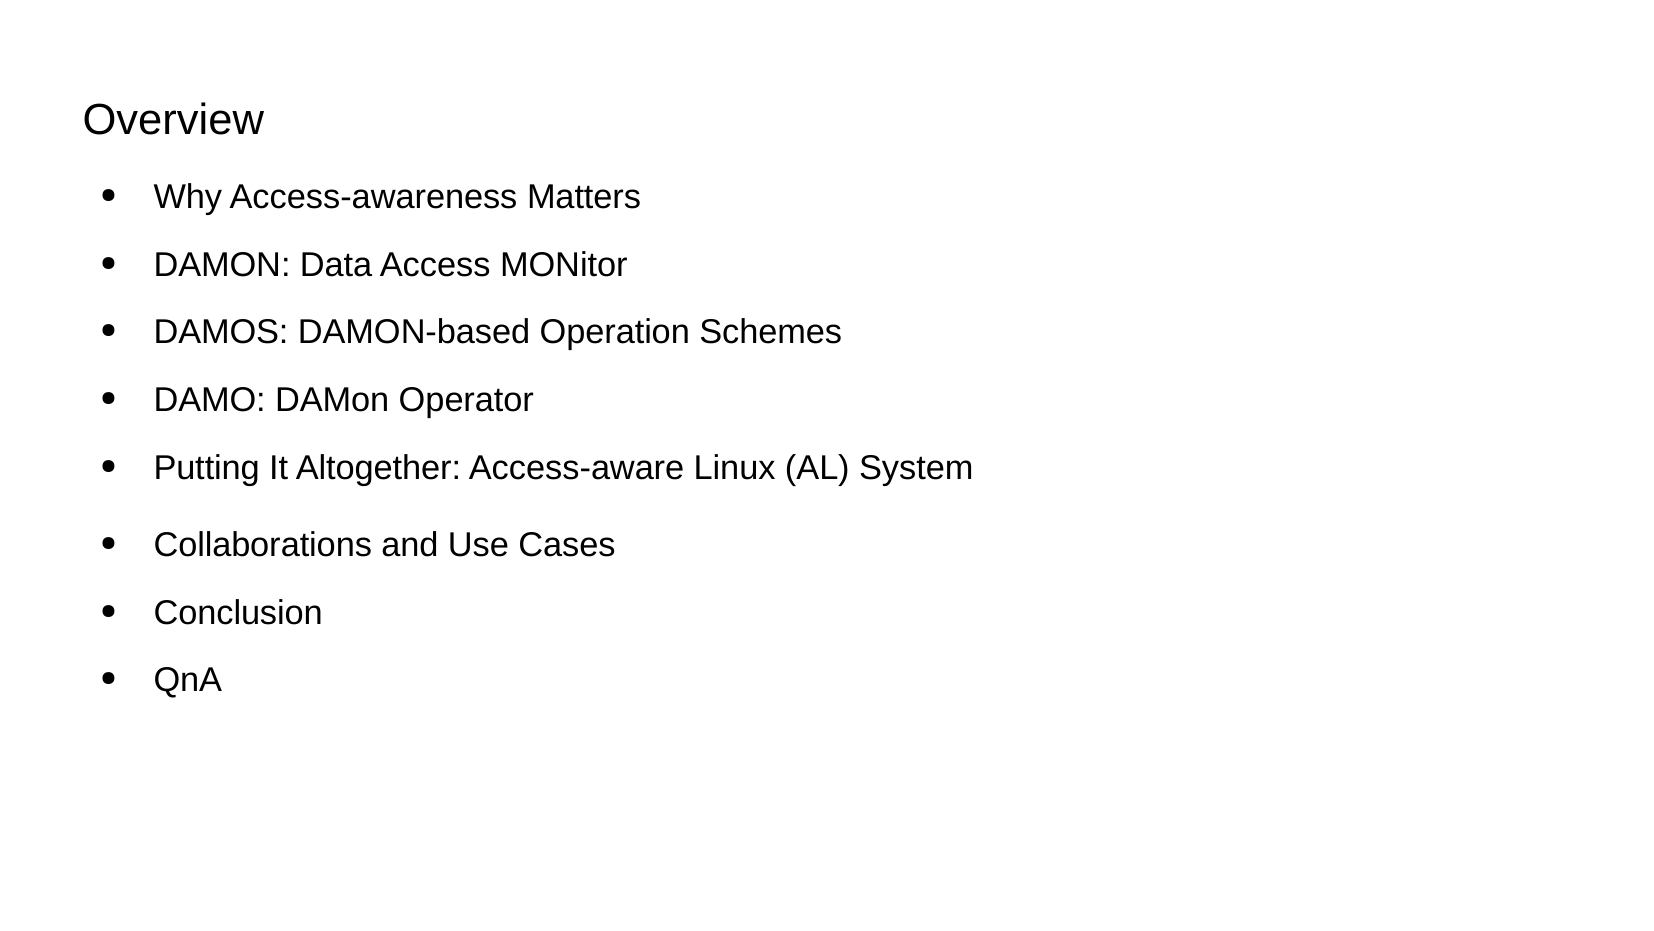

# Overview
Why Access-awareness Matters
DAMON: Data Access MONitor
DAMOS: DAMON-based Operation Schemes
DAMO: DAMon Operator
Putting It Altogether: Access-aware Linux (AL) System
Collaborations and Use Cases
Conclusion
QnA